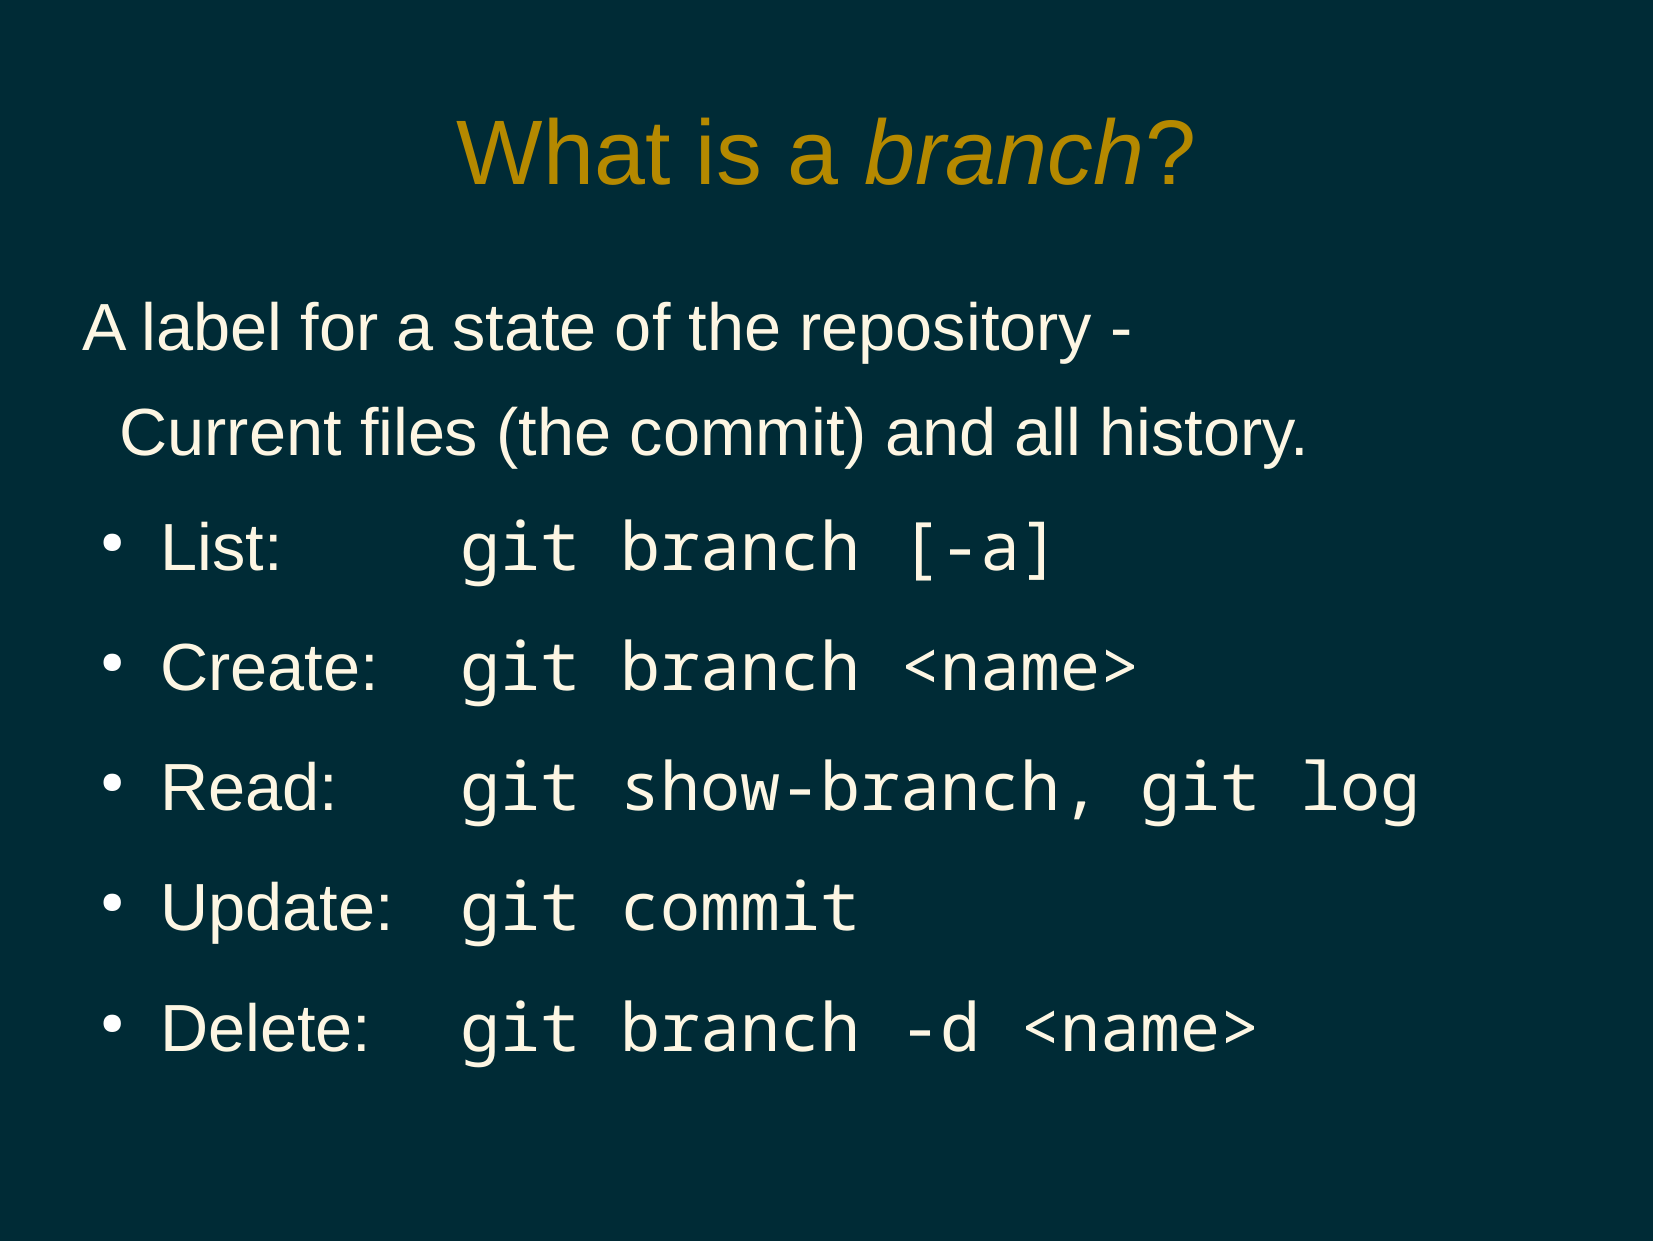

# What is a branch?
A label for a state of the repository -
 Current files (the commit) and all history.
List:			git branch [-a]
Create:		git branch <name>
Read:		git show-branch, git log
Update:	git commit
Delete:		git branch -d <name>